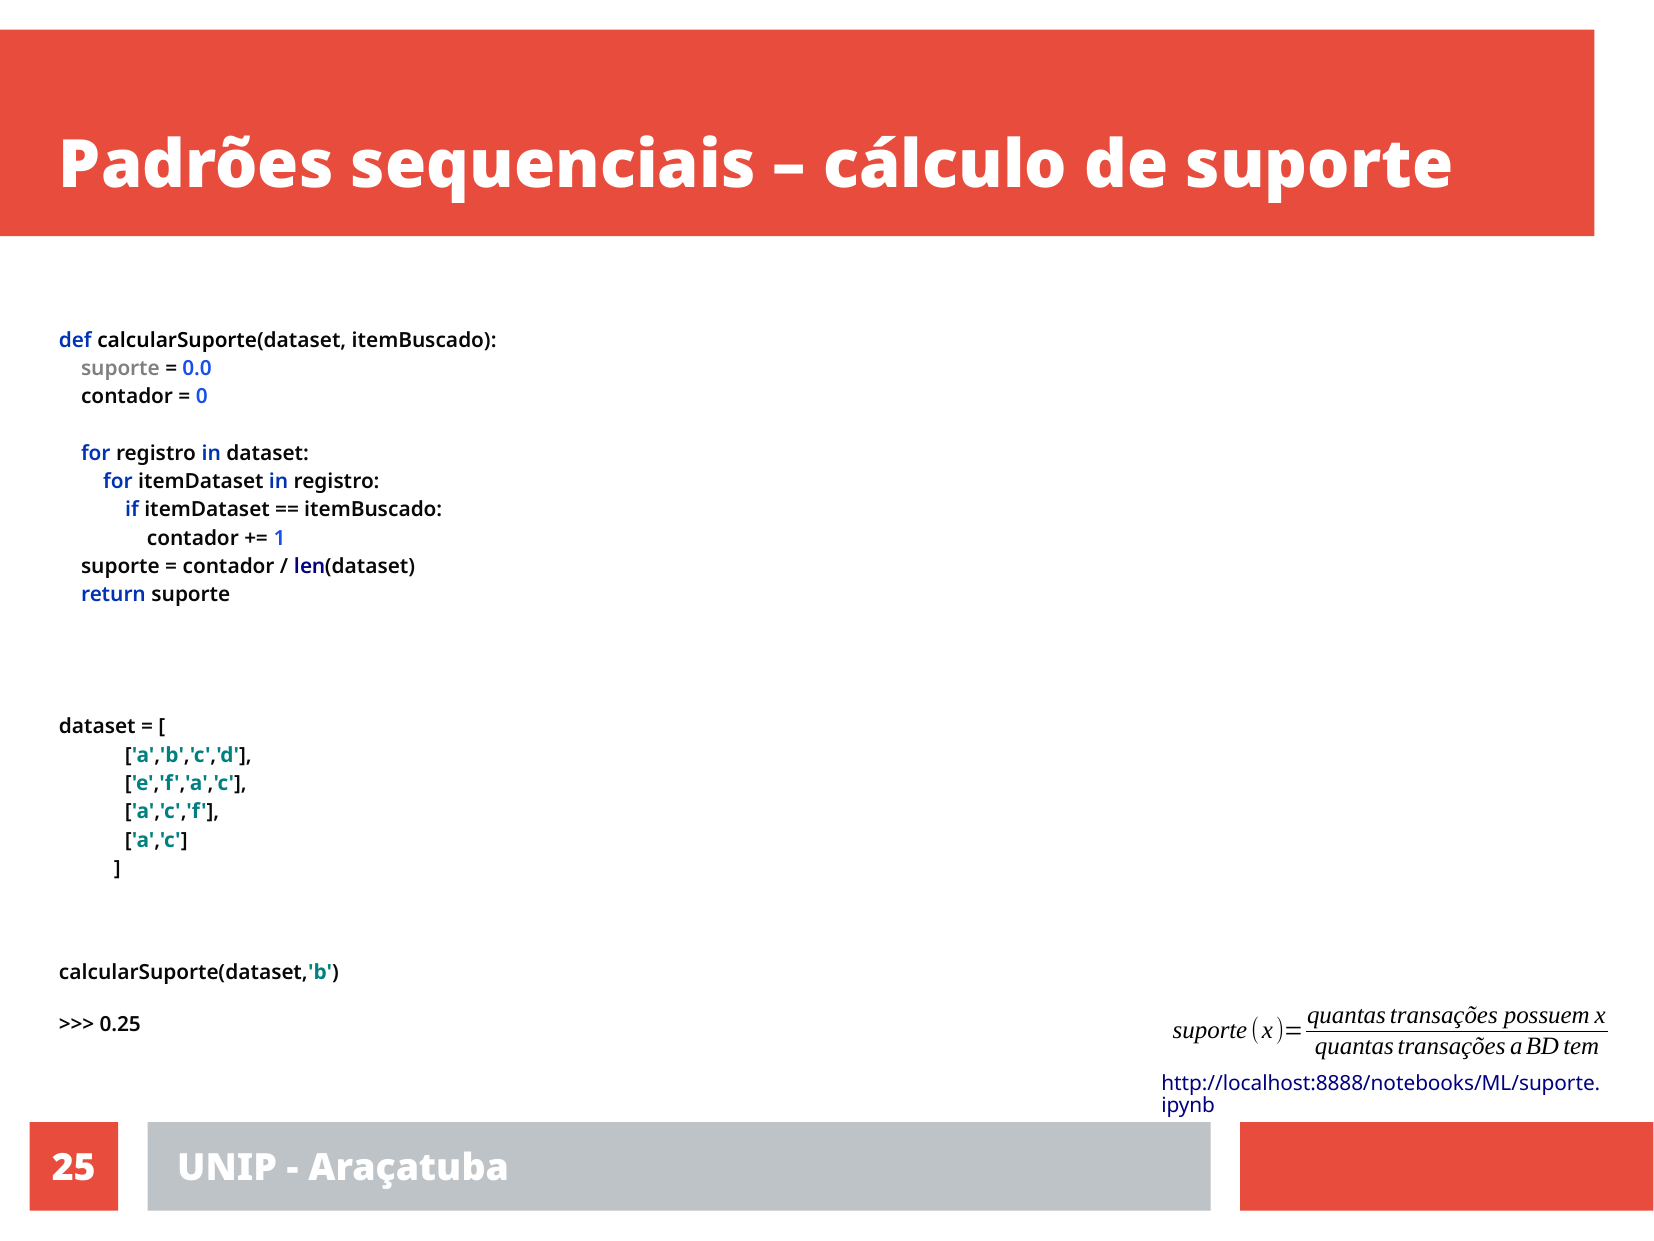

# Padrões sequenciais – cálculo de suporte
def calcularSuporte(dataset, itemBuscado):
 suporte = 0.0
 contador = 0
 for registro in dataset:
 for itemDataset in registro:
 if itemDataset == itemBuscado:
 contador += 1
 suporte = contador / len(dataset)
 return suporte
dataset = [
 ['a','b','c','d'],
 ['e','f','a','c'],
 ['a','c','f'],
 ['a','c']
 ]
calcularSuporte(dataset,'b')
>>> 0.25
http://localhost:8888/notebooks/ML/suporte.ipynb
25
UNIP - Araçatuba